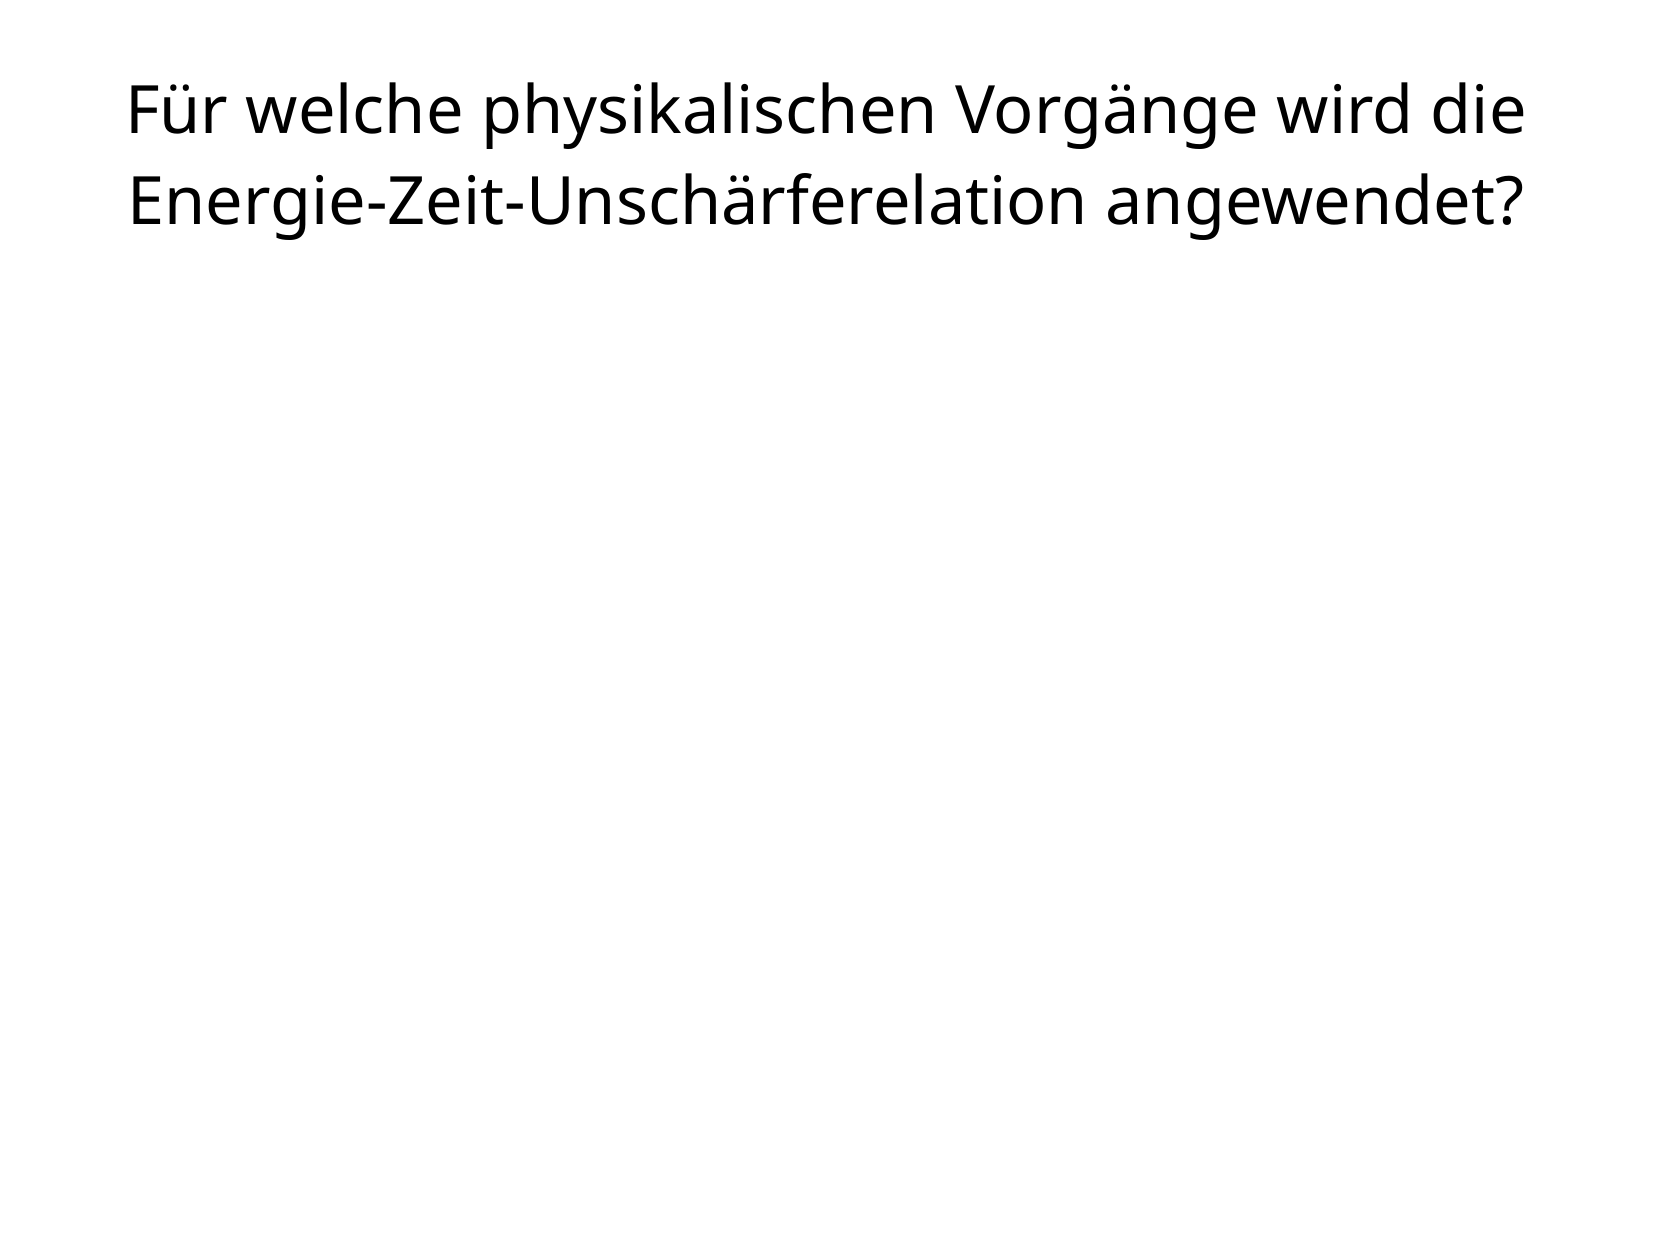

# Für welche physikalischen Vorgänge wird die Energie-Zeit-Unschärferelation angewendet?